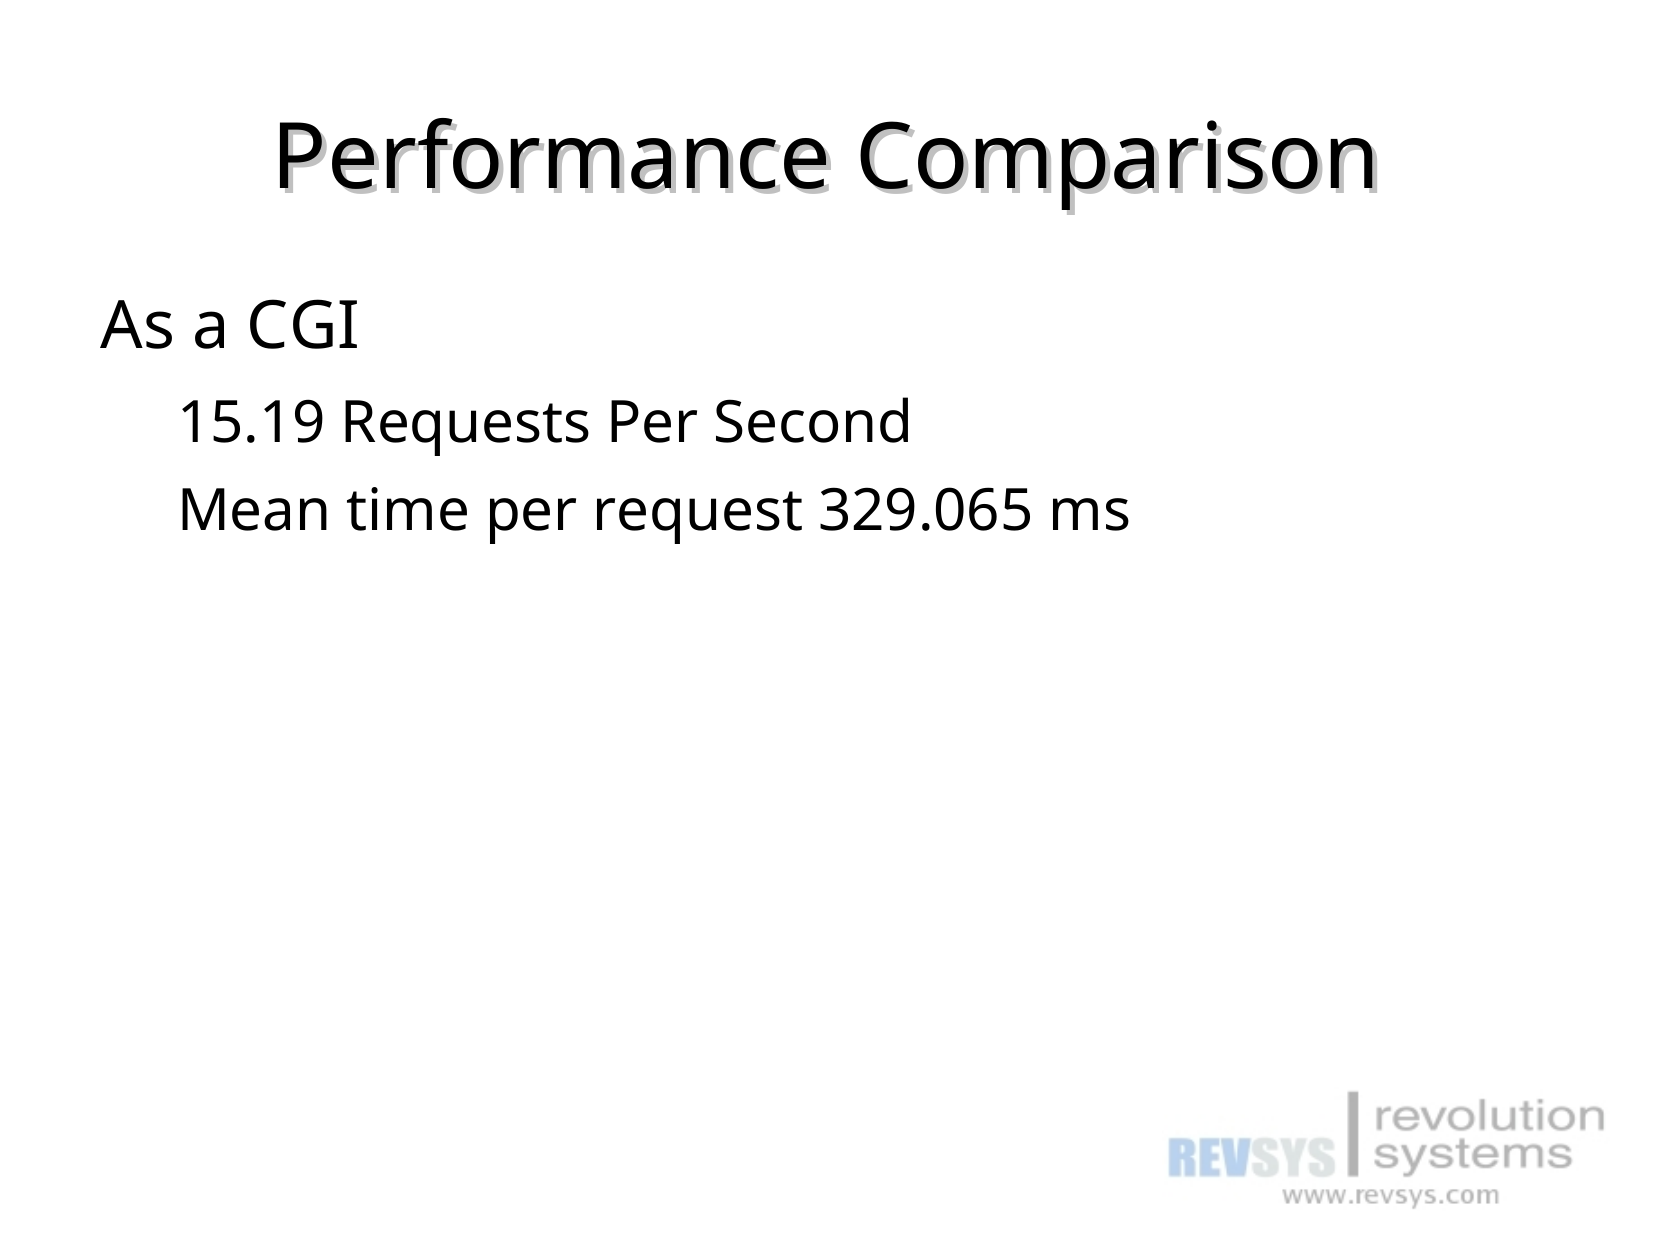

# Performance Comparison
As a CGI
15.19 Requests Per Second
Mean time per request 329.065 ms